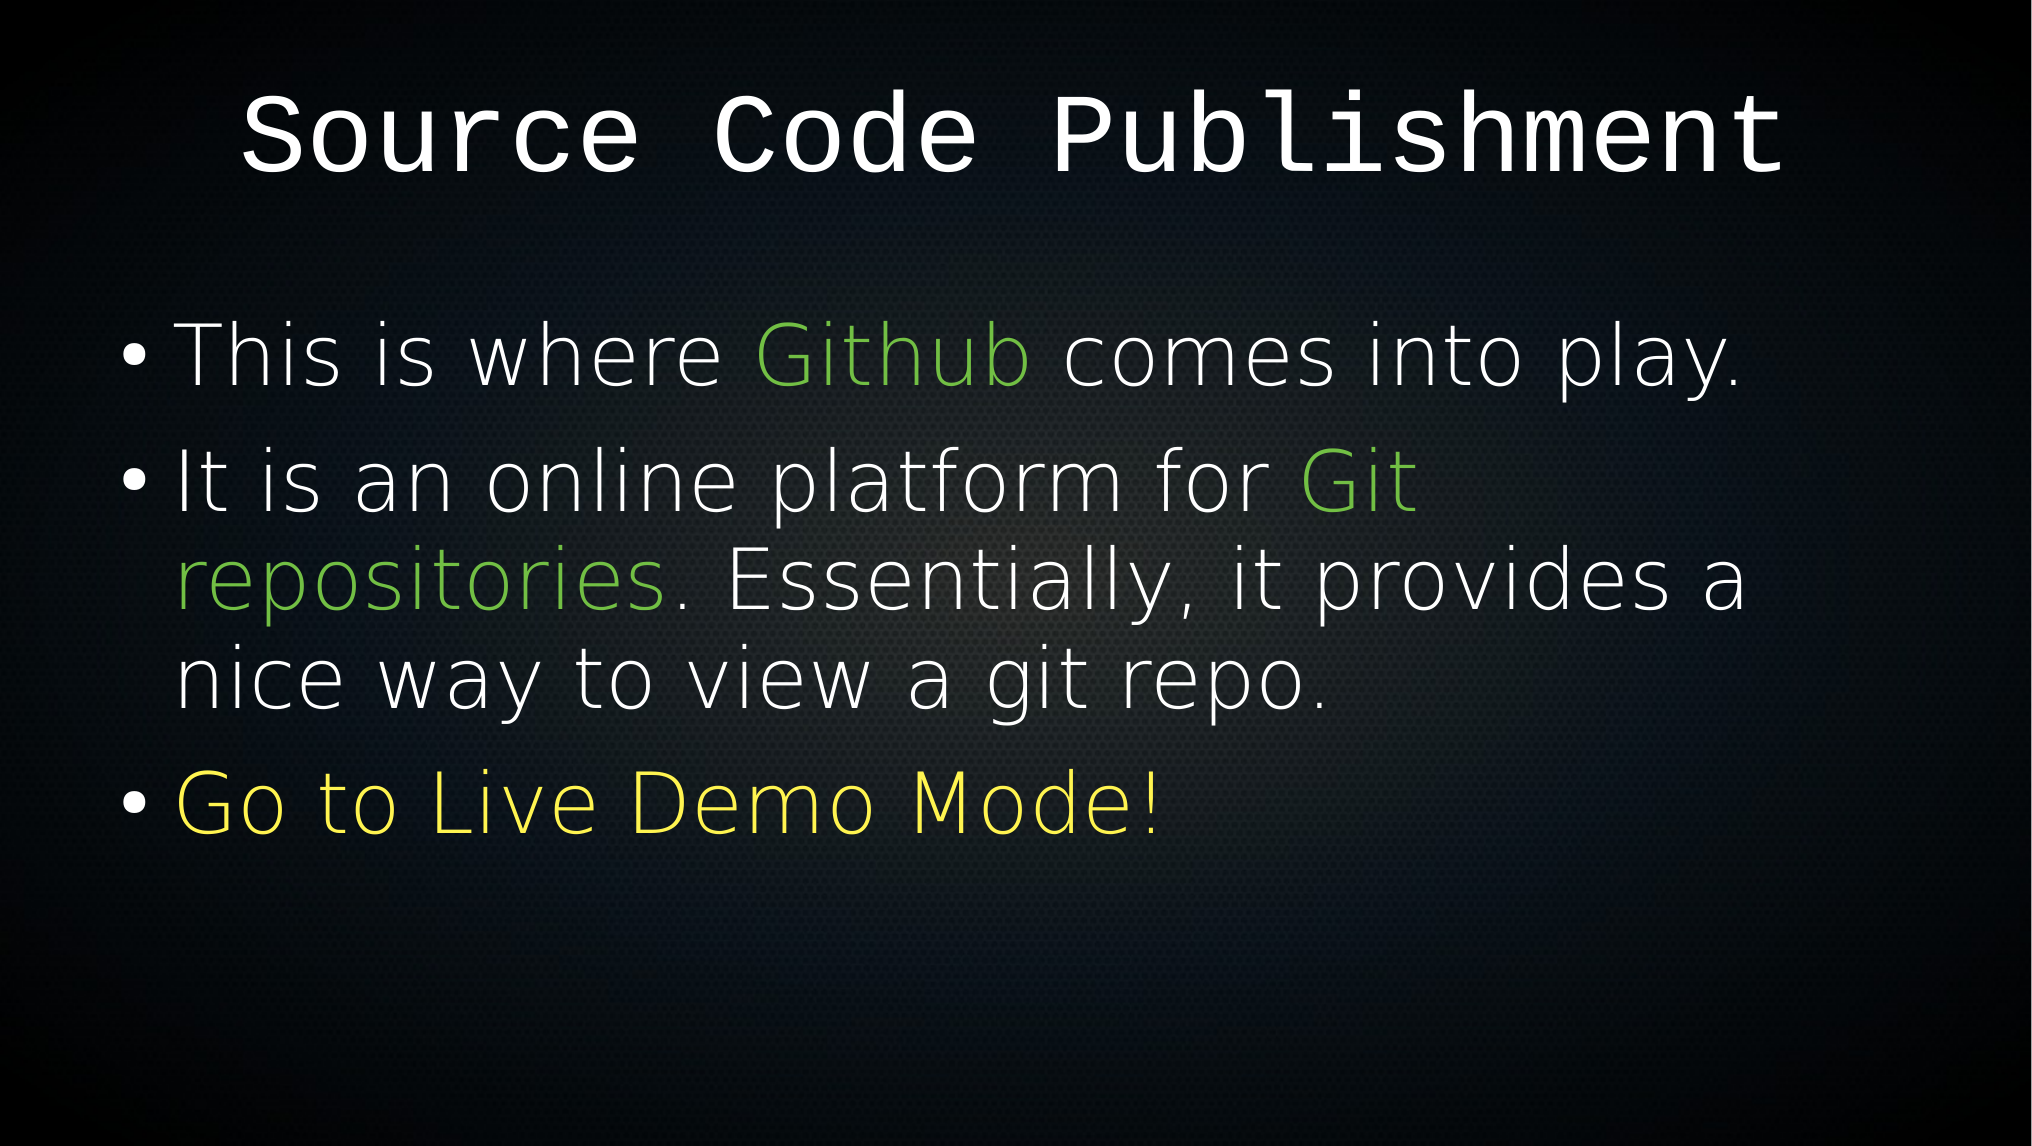

# Source Code Publishment
This is where Github comes into play.
It is an online platform for Git repositories. Essentially, it provides a nice way to view a git repo.
Go to Live Demo Mode!